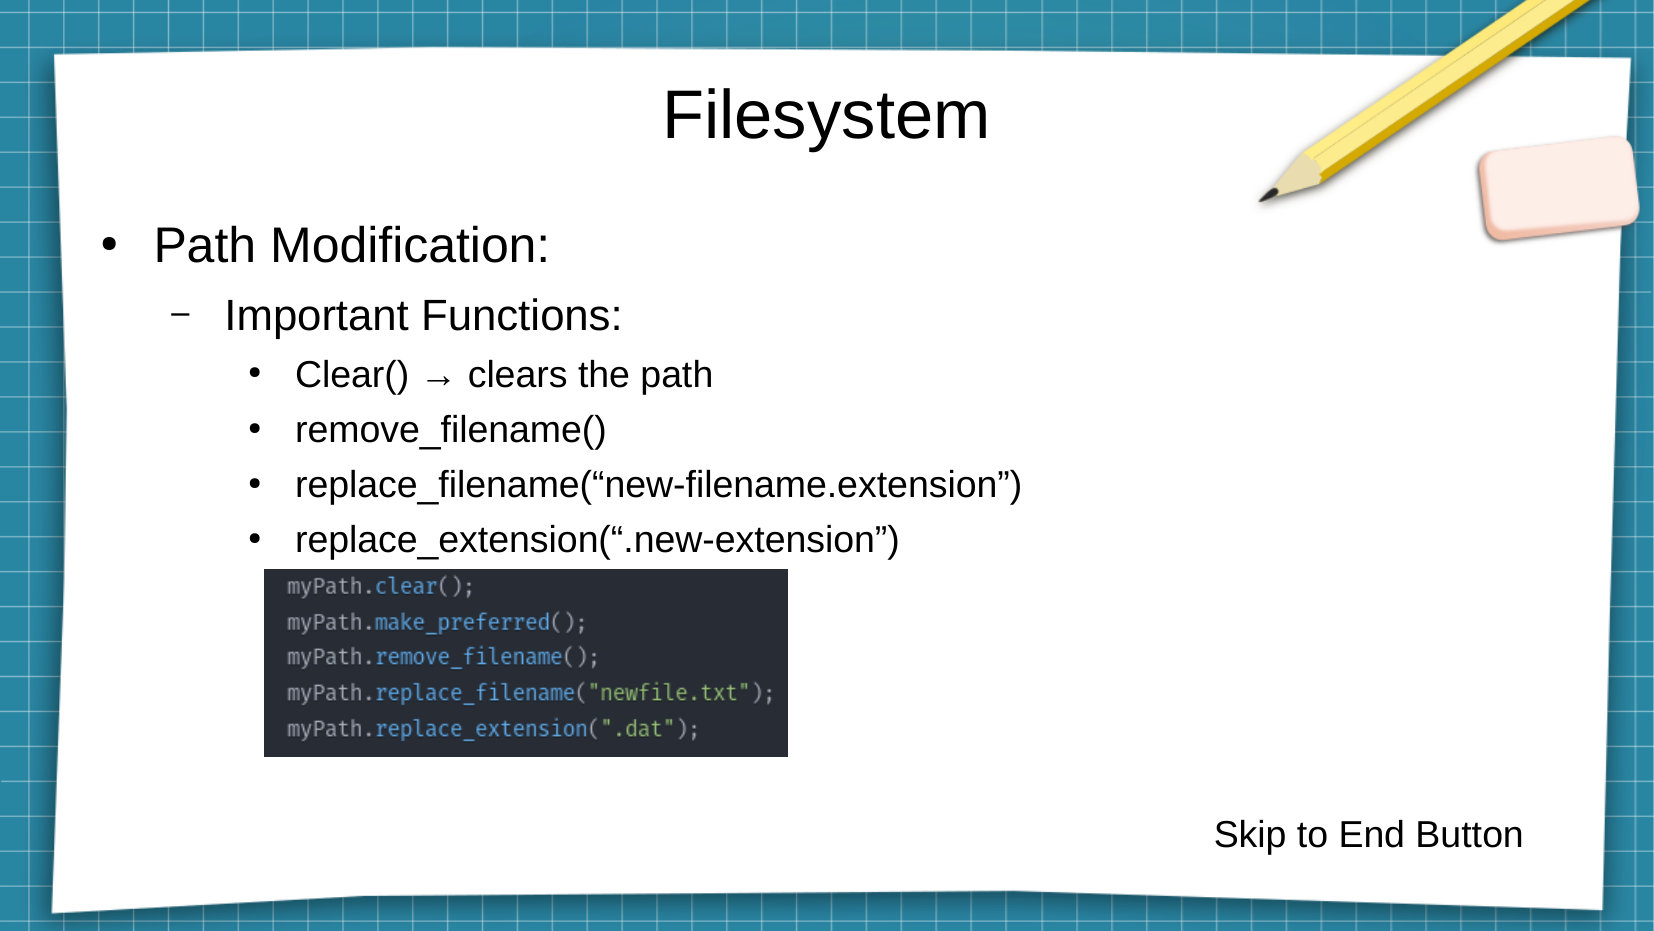

# Filesystem
Path Modification:
Important Functions:
Clear() → clears the path
remove_filename()
replace_filename(“new-filename.extension”)
replace_extension(“.new-extension”)
Skip to End Button